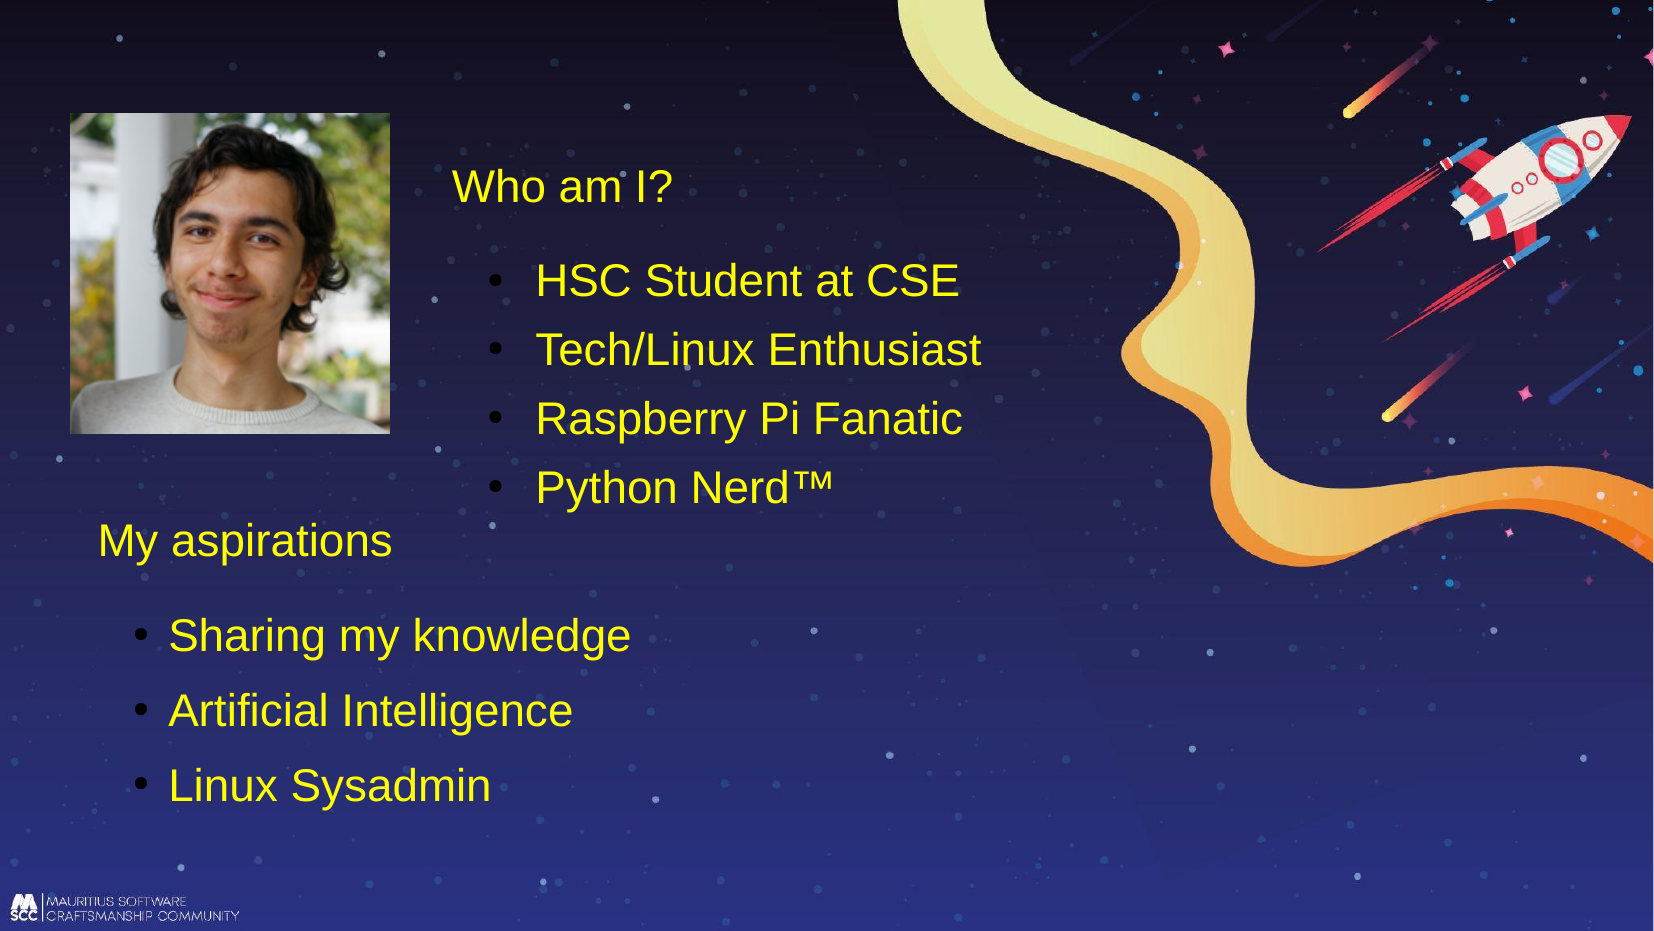

Who am I?
 HSC Student at CSE
 Tech/Linux Enthusiast
 Raspberry Pi Fanatic
 Python Nerd™
My aspirations
Sharing my knowledge
Artificial Intelligence
Linux Sysadmin